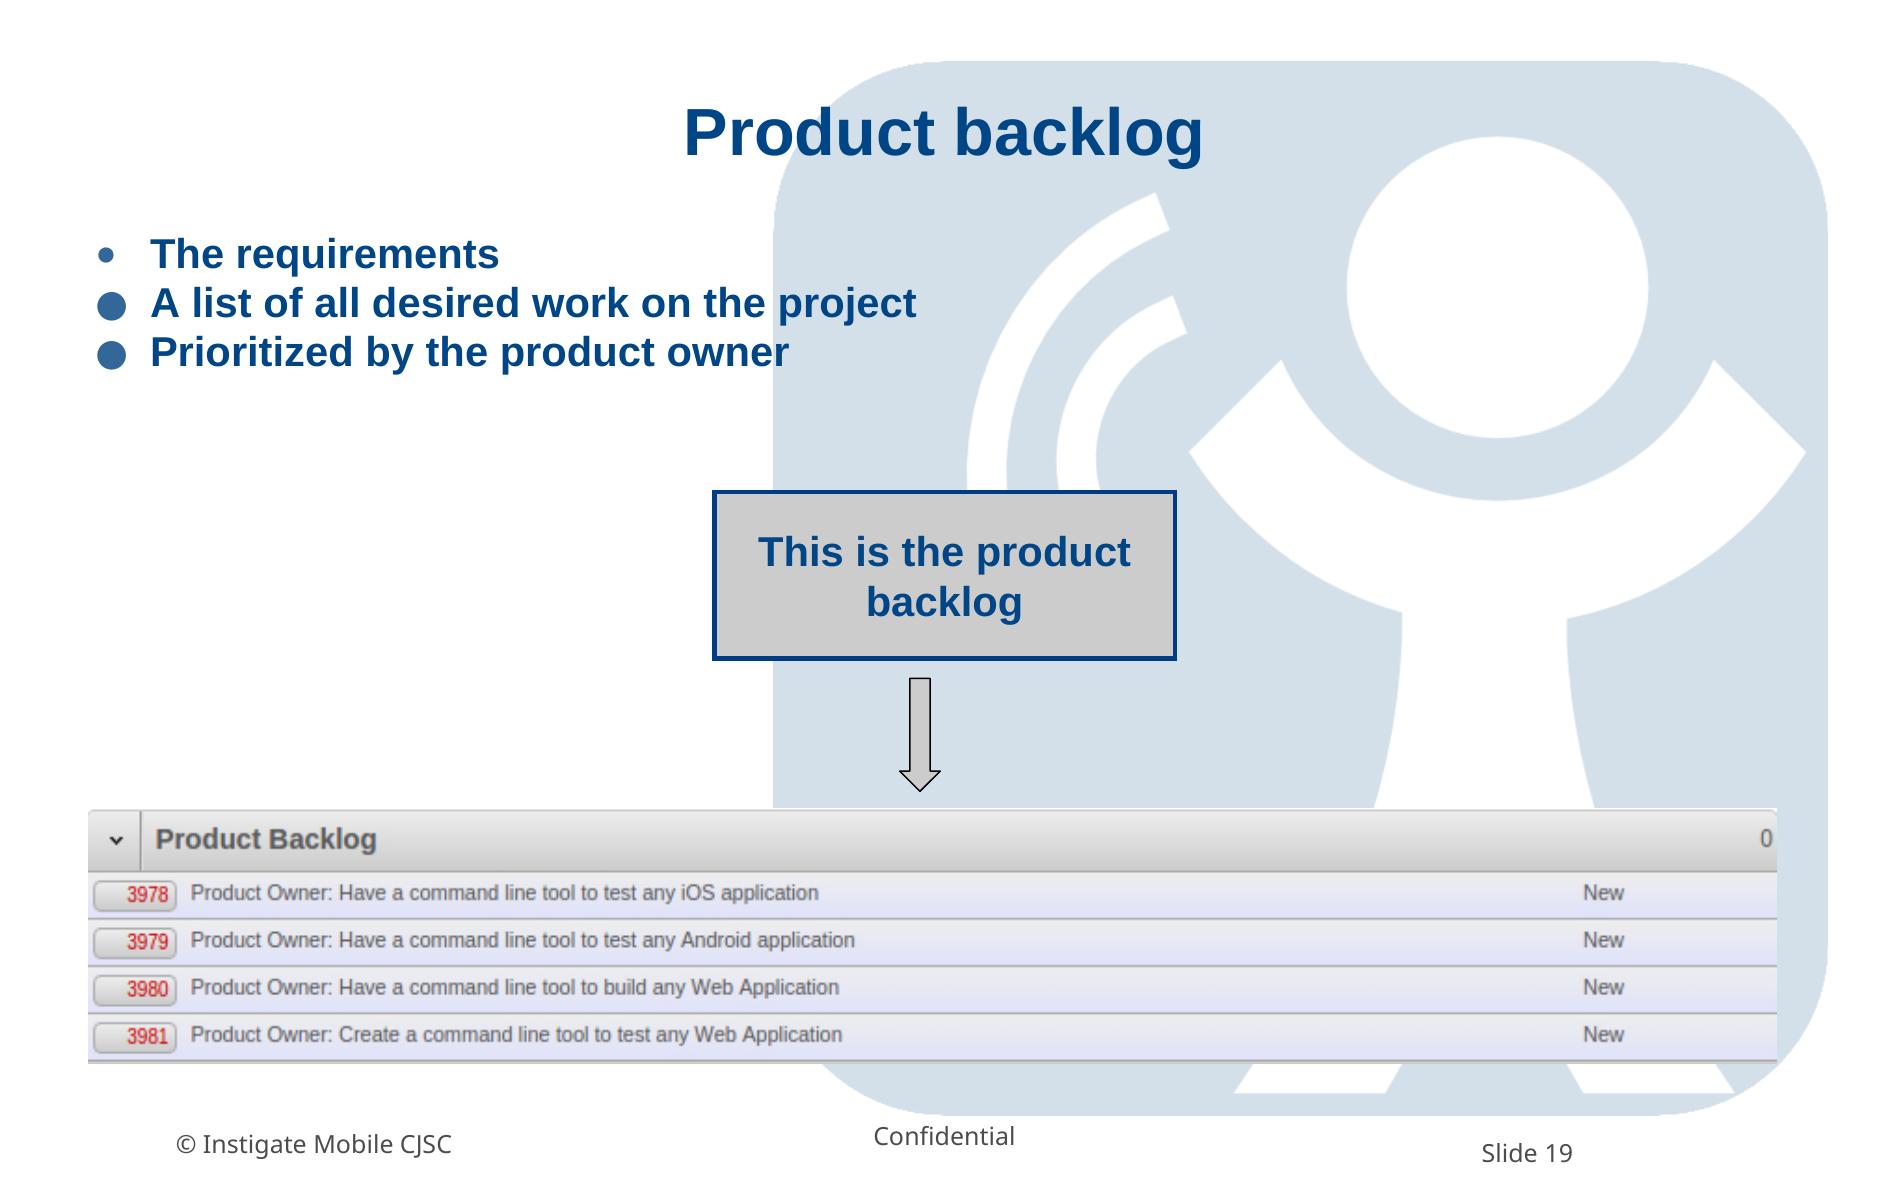

Product backlog
The requirements
A list of all desired work on the project
Prioritized by the product owner
This is the product backlog
Confidential